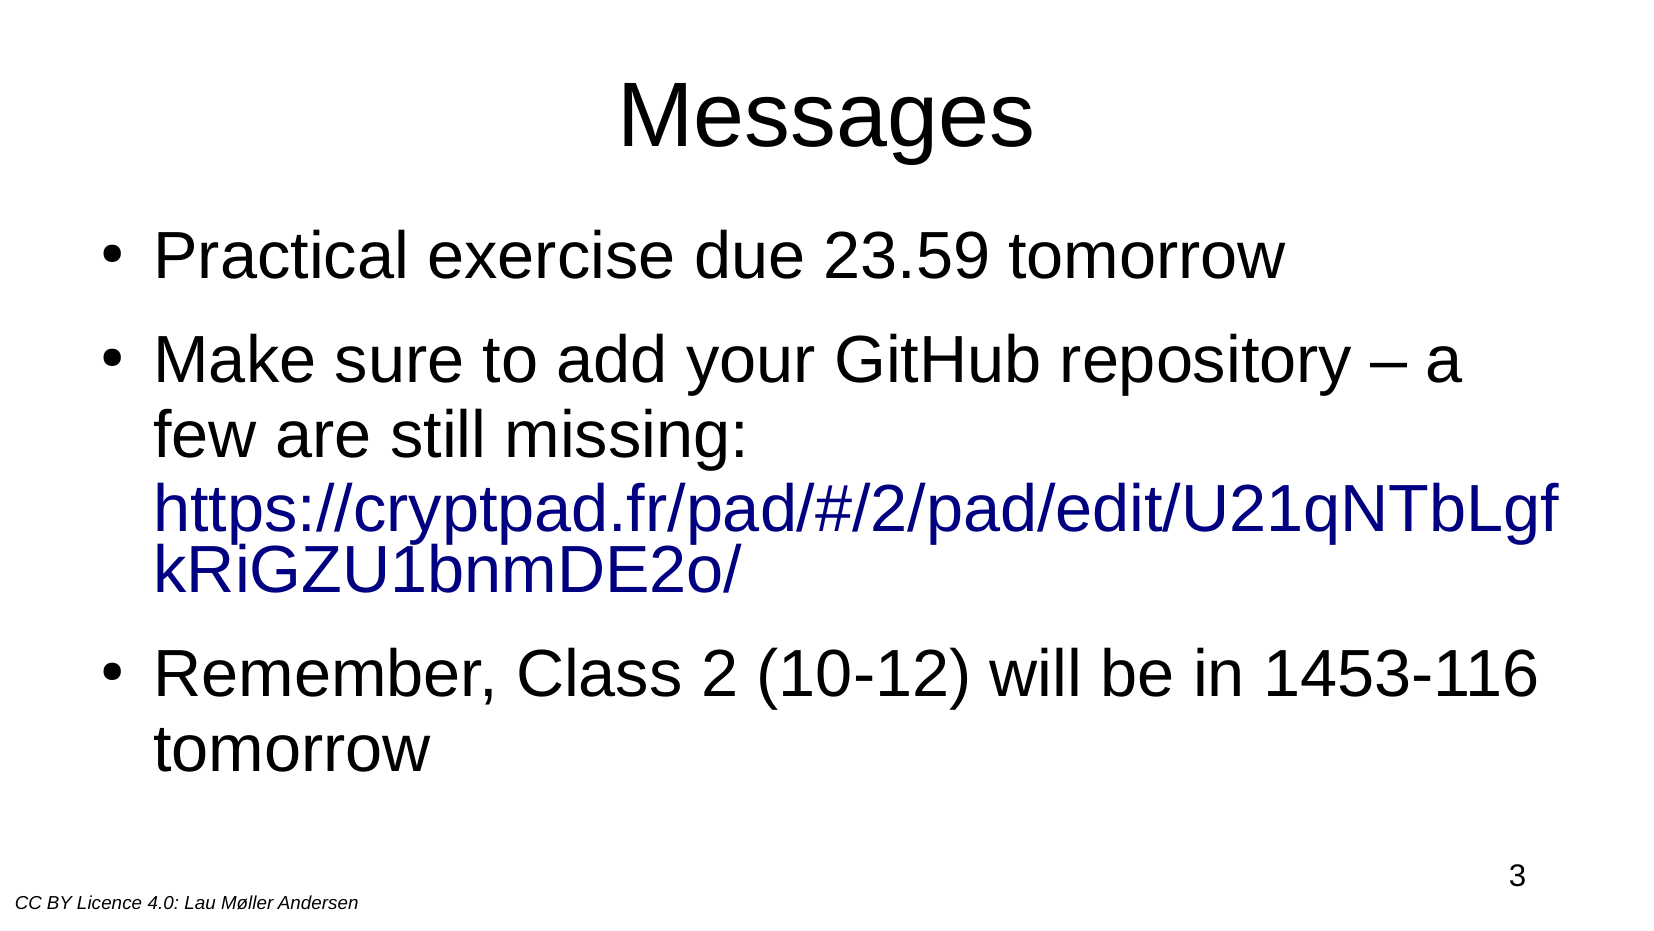

# Messages
Practical exercise due 23.59 tomorrow
Make sure to add your GitHub repository – a few are still missing: https://cryptpad.fr/pad/#/2/pad/edit/U21qNTbLgfkRiGZU1bnmDE2o/
Remember, Class 2 (10-12) will be in 1453-116 tomorrow
CC BY Licence 4.0: Lau Møller Andersen